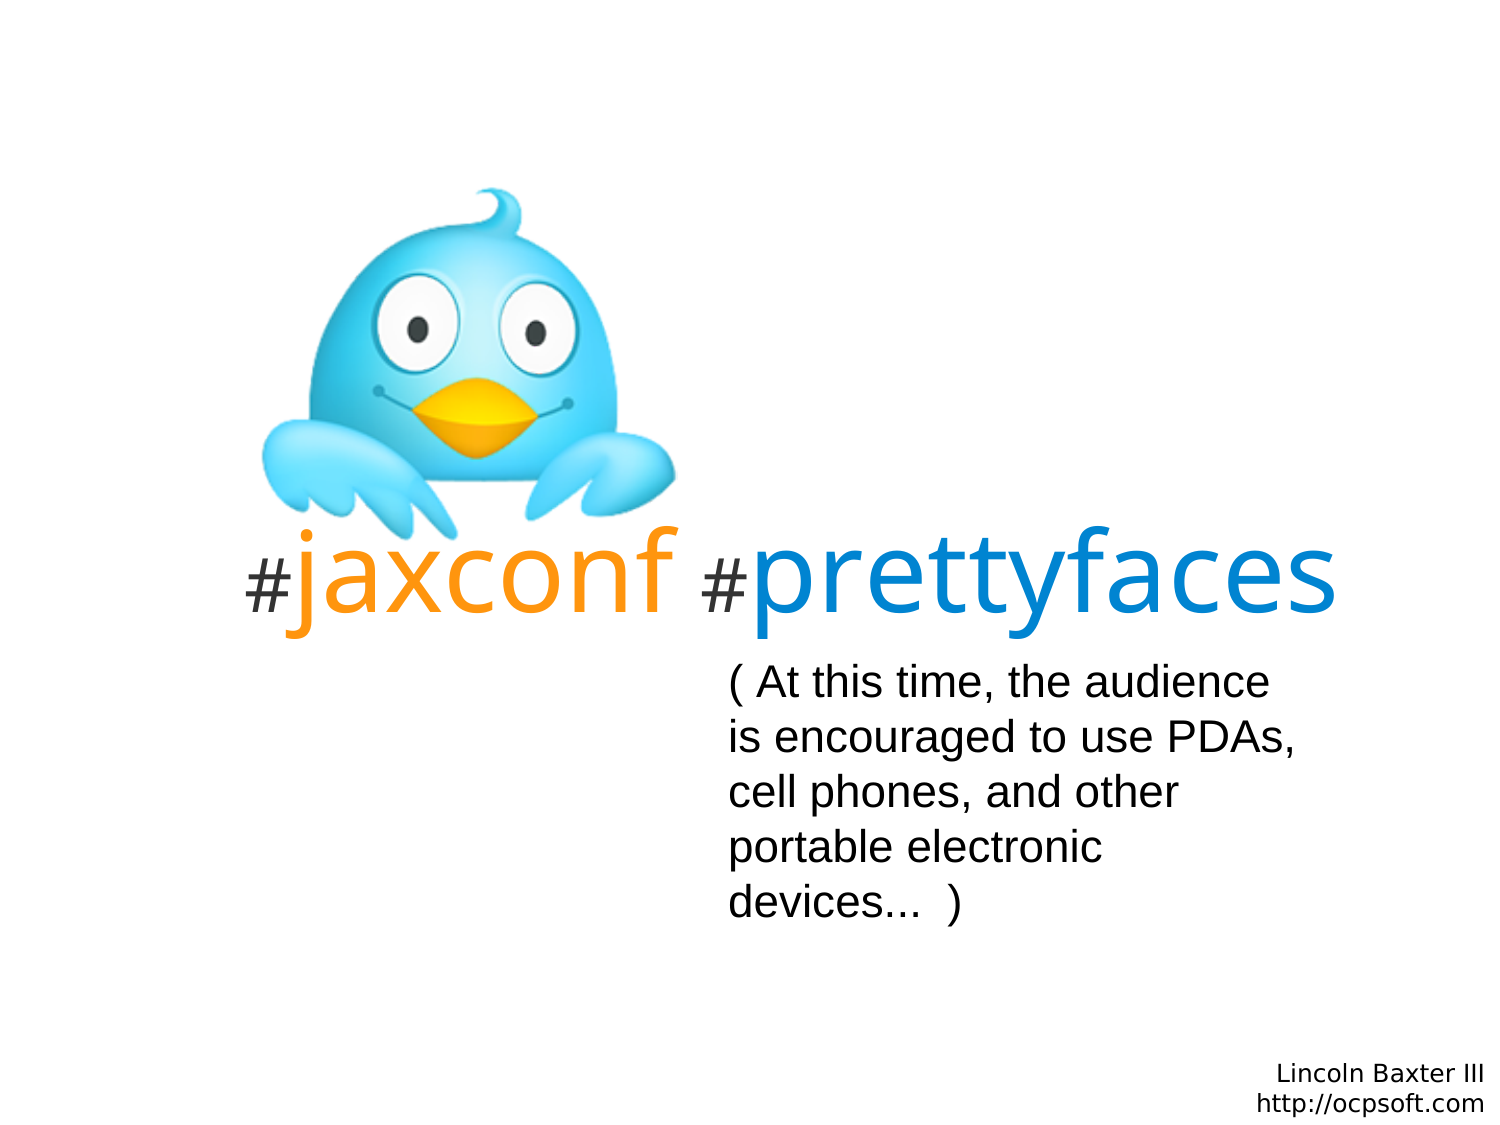

#jaxconf #prettyfaces
( At this time, the audience is encouraged to use PDAs, cell phones, and other portable electronic devices... )